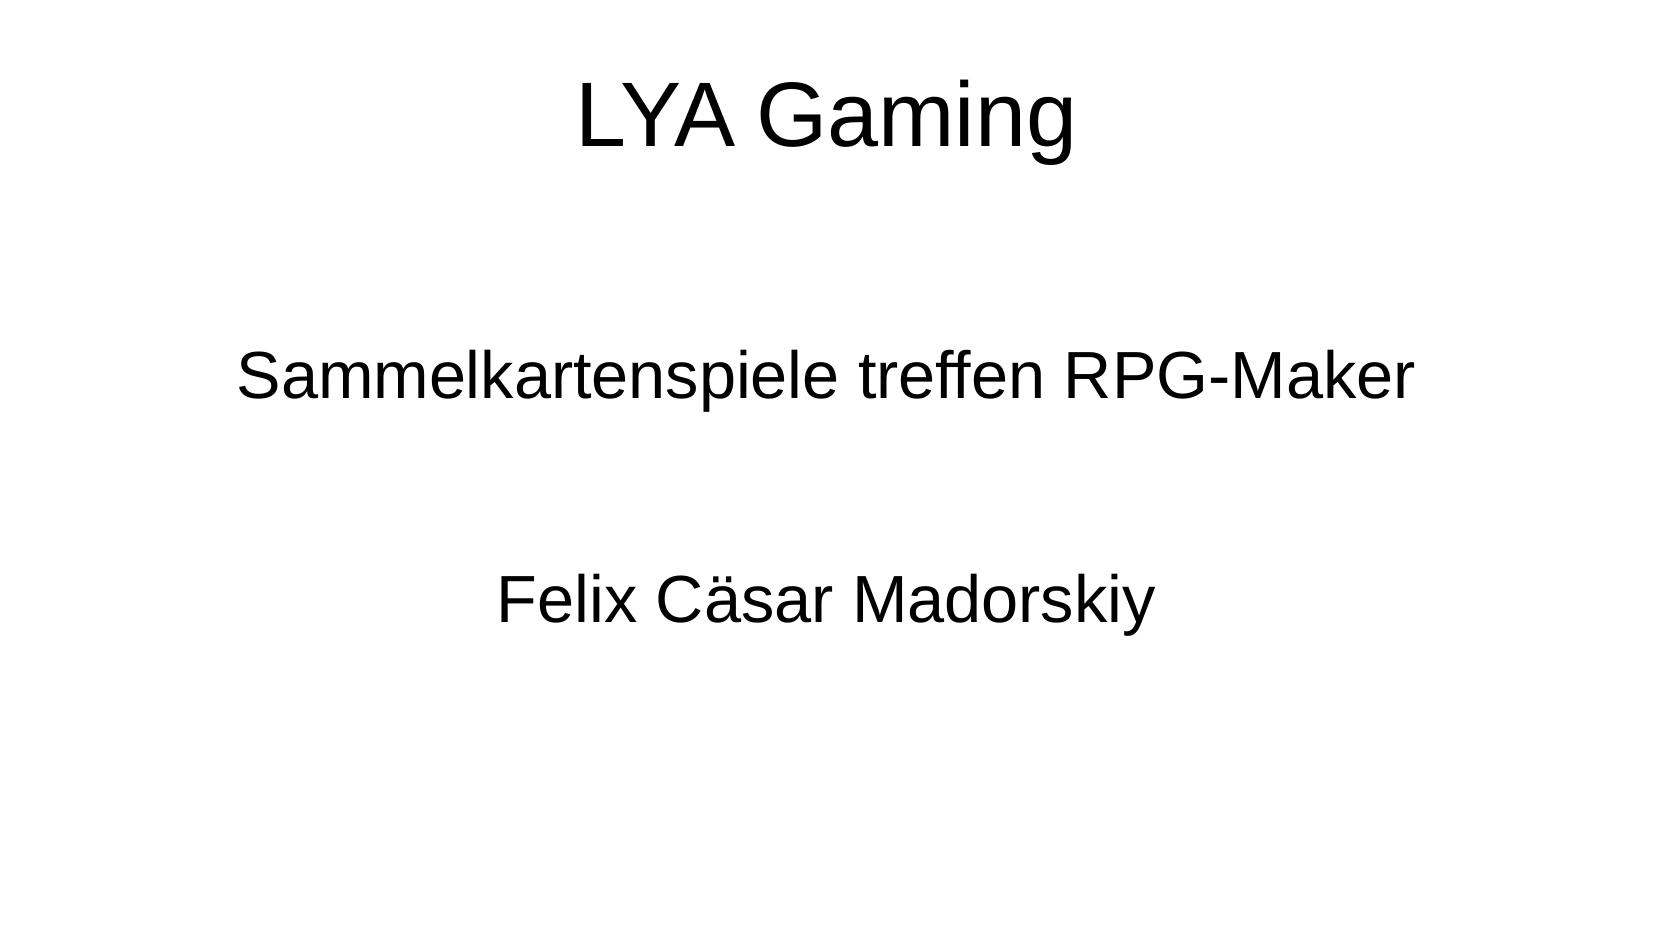

# LYA Gaming
Sammelkartenspiele treffen RPG-Maker
Felix Cäsar Madorskiy